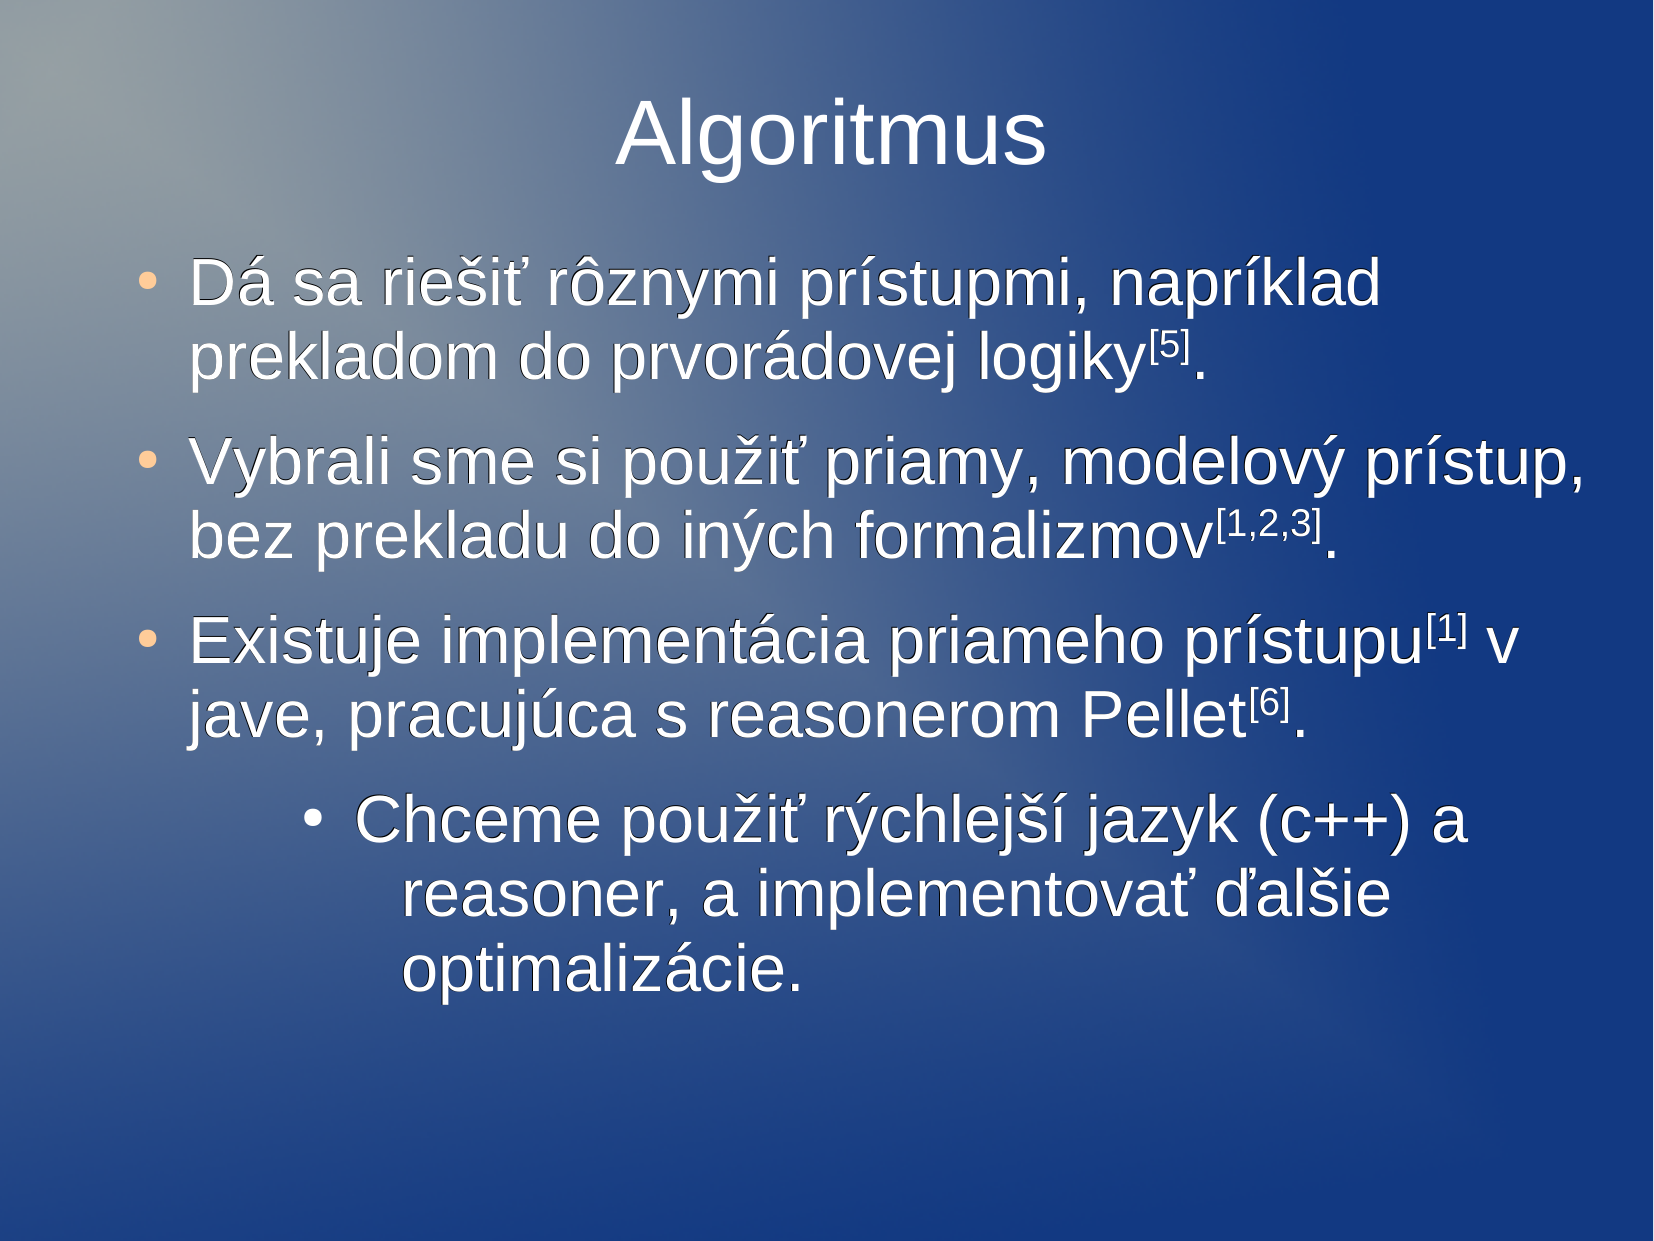

# Algoritmus
Dá sa riešiť rôznymi prístupmi, napríklad prekladom do prvorádovej logiky[5].
Vybrali sme si použiť priamy, modelový prístup, bez prekladu do iných formalizmov[1,2,3].
Existuje implementácia priameho prístupu[1] v jave, pracujúca s reasonerom Pellet[6].
Chceme použiť rýchlejší jazyk (c++) a reasoner, a implementovať ďalšie optimalizácie.